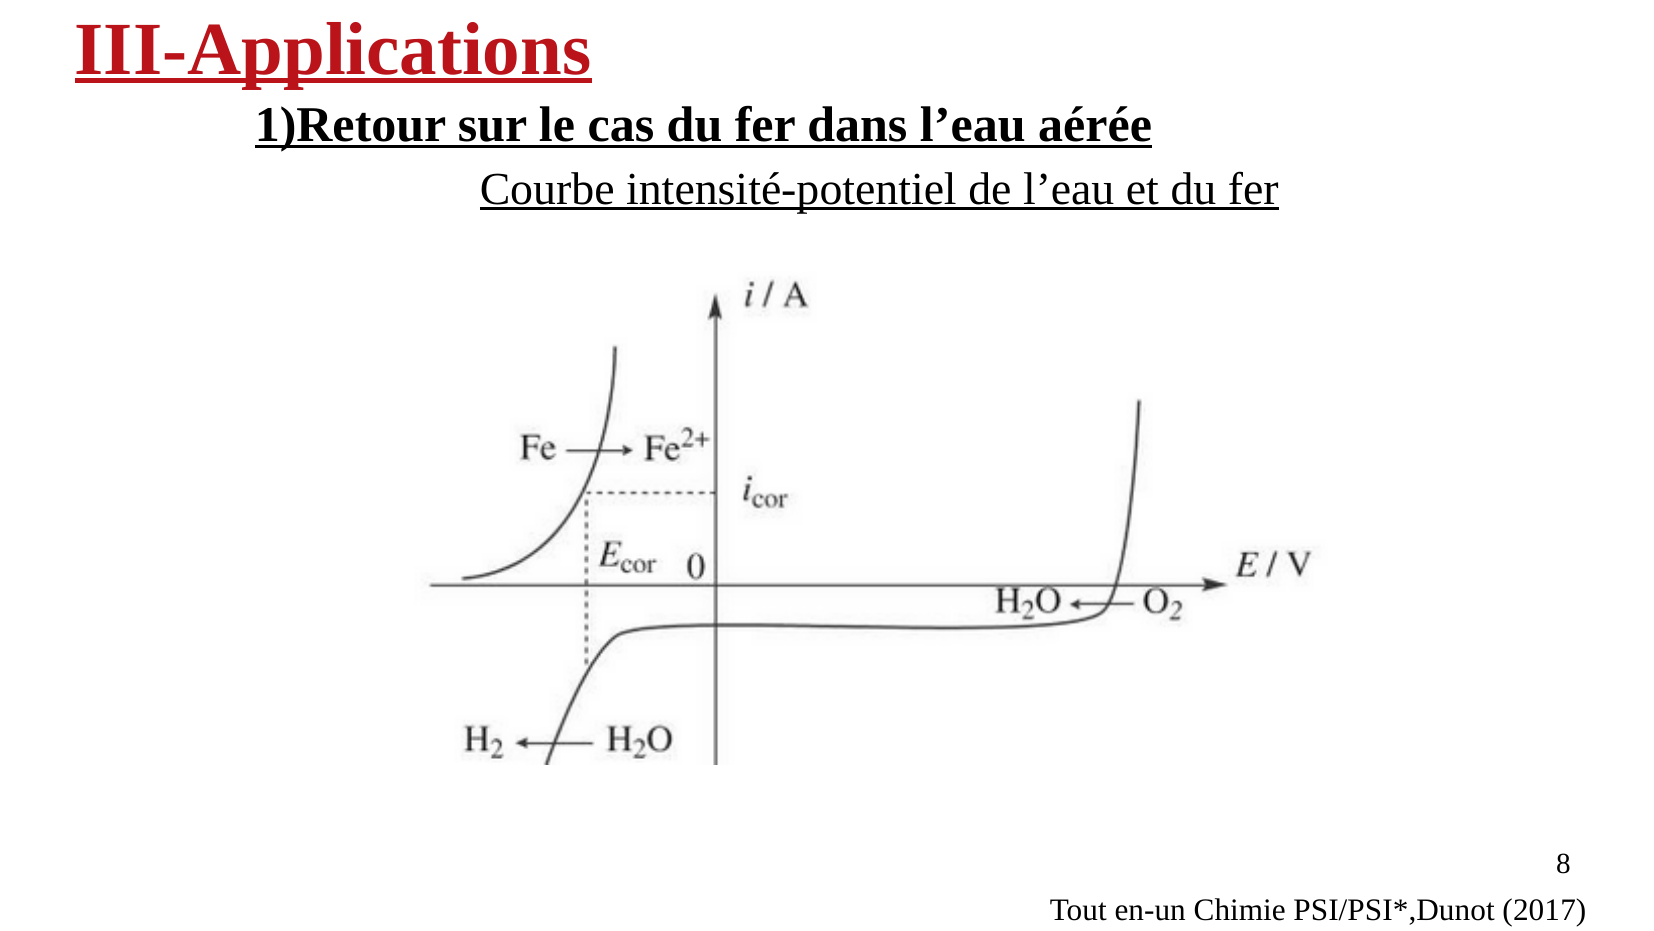

III-Applications
1)Retour sur le cas du fer dans l’eau aérée
Courbe intensité-potentiel de l’eau et du fer
8
Tout en-un Chimie PSI/PSI*,Dunot (2017)